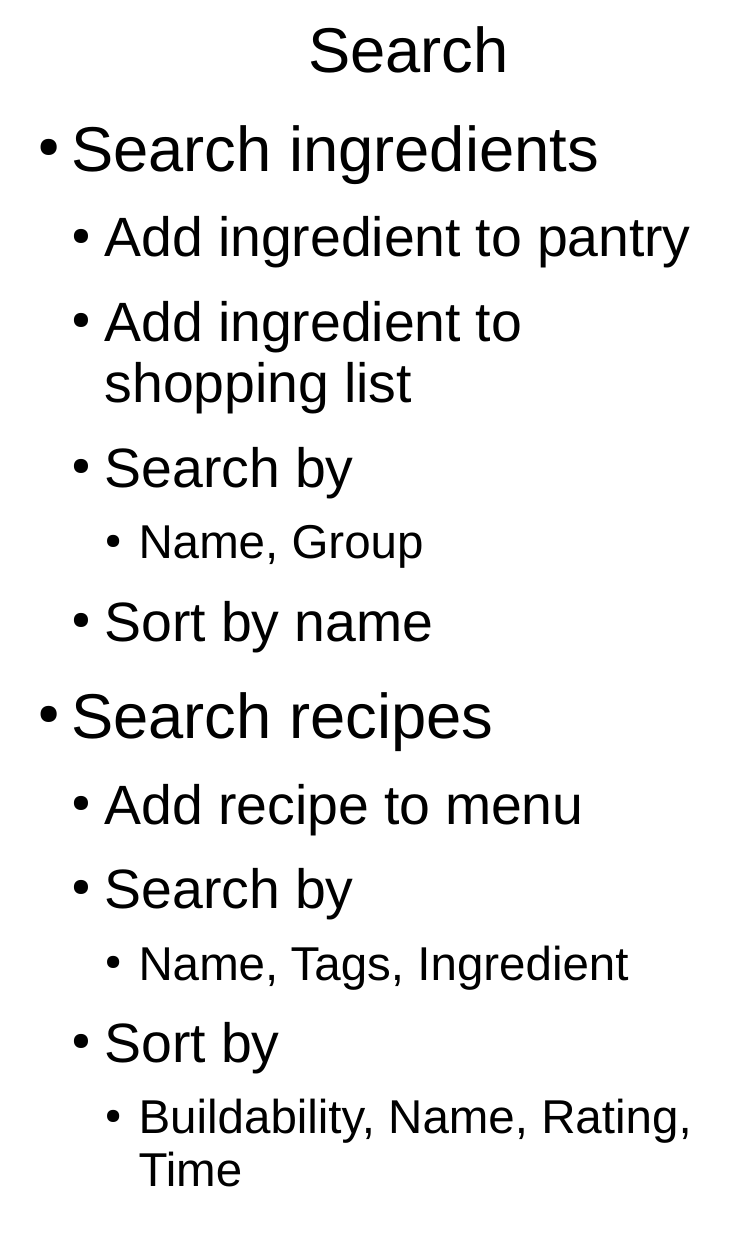

# Search
Search ingredients
Add ingredient to pantry
Add ingredient to shopping list
Search by
Name, Group
Sort by name
Search recipes
Add recipe to menu
Search by
Name, Tags, Ingredient
Sort by
Buildability, Name, Rating, Time